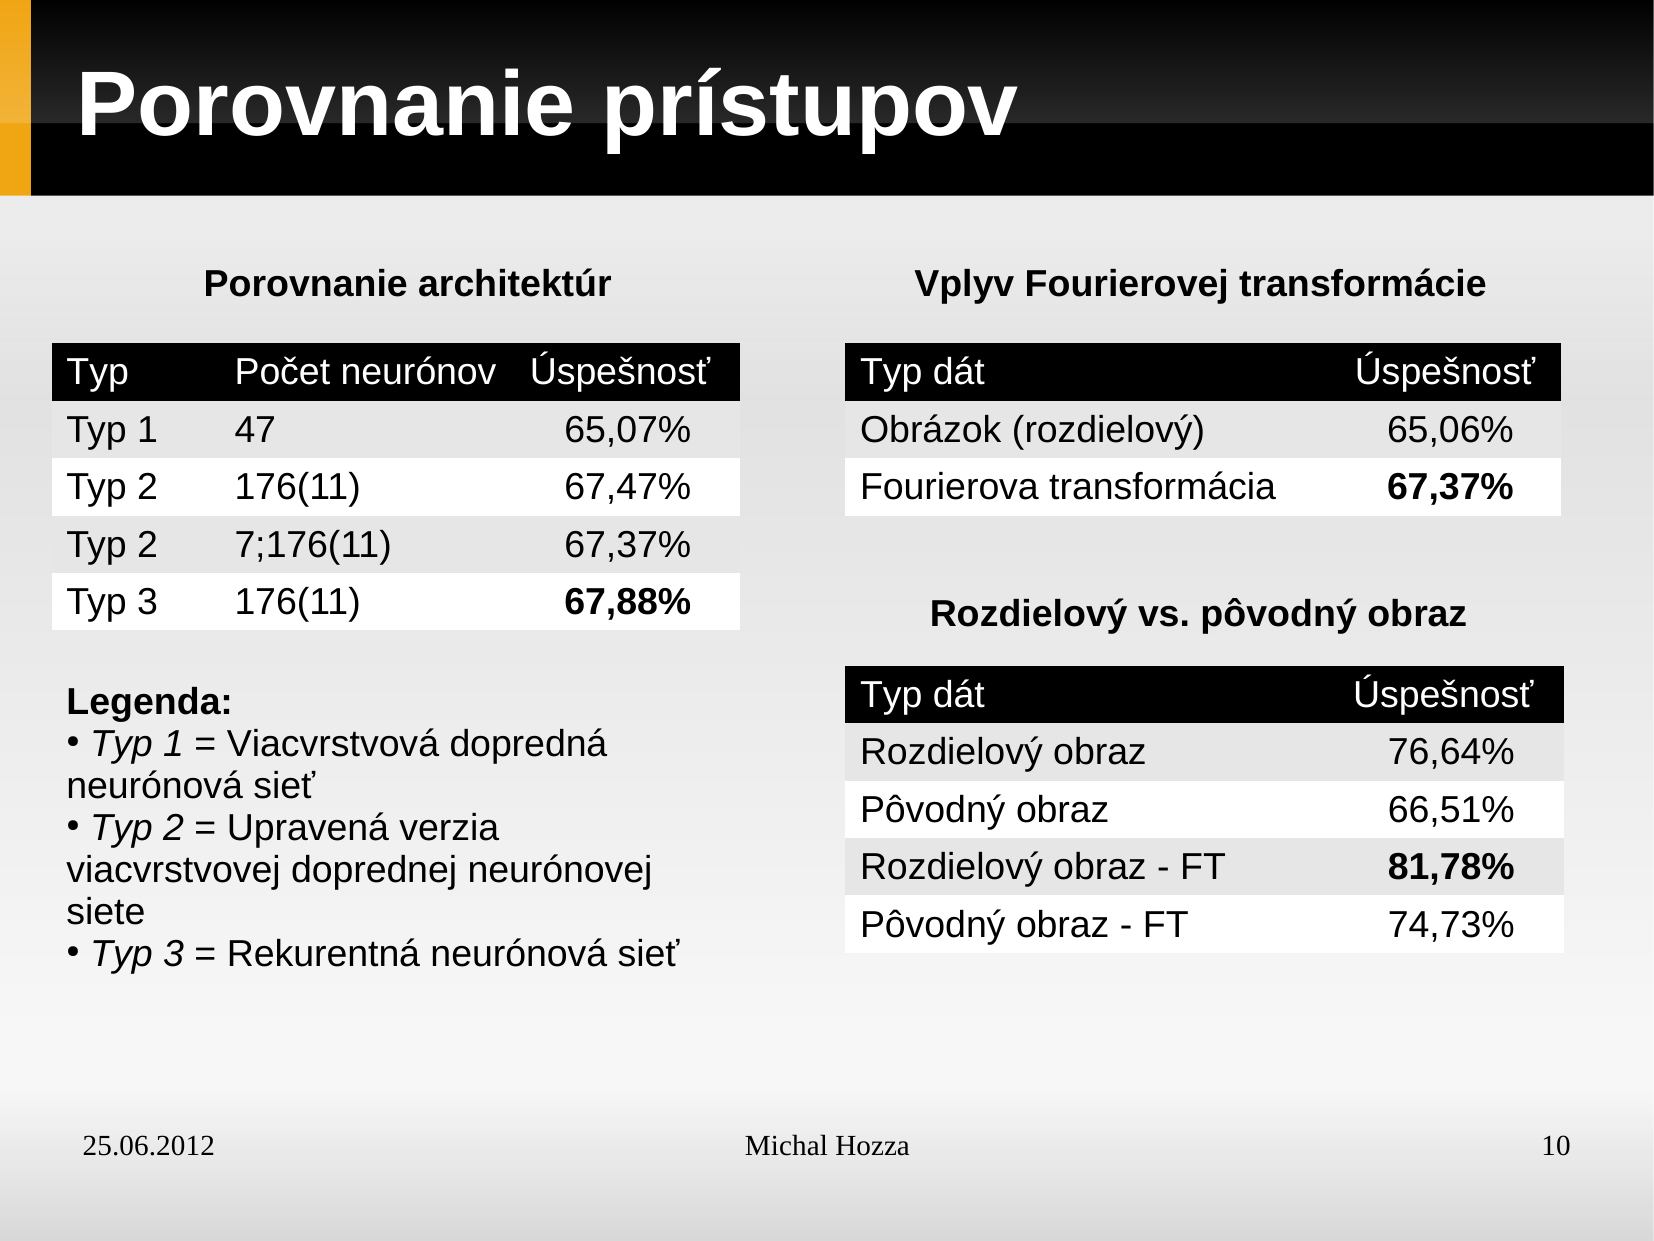

# Porovnanie prístupov
Porovnanie architektúr
Vplyv Fourierovej transformácie
| Typ | Počet neurónov | Úspešnosť |
| --- | --- | --- |
| Typ 1 | 47 | 65,07% |
| Typ 2 | 176(11) | 67,47% |
| Typ 2 | 7;176(11) | 67,37% |
| Typ 3 | 176(11) | 67,88% |
| Typ dát | Úspešnosť |
| --- | --- |
| Obrázok (rozdielový) | 65,06% |
| Fourierova transformácia | 67,37% |
Rozdielový vs. pôvodný obraz
| Typ dát | Úspešnosť |
| --- | --- |
| Rozdielový obraz | 76,64% |
| Pôvodný obraz | 66,51% |
| Rozdielový obraz - FT | 81,78% |
| Pôvodný obraz - FT | 74,73% |
Legenda:
 Typ 1 = Viacvrstvová dopredná neurónová sieť
 Typ 2 = Upravená verzia viacvrstvovej doprednej neurónovej siete
 Typ 3 = Rekurentná neurónová sieť
25.06.2012
Michal Hozza
10